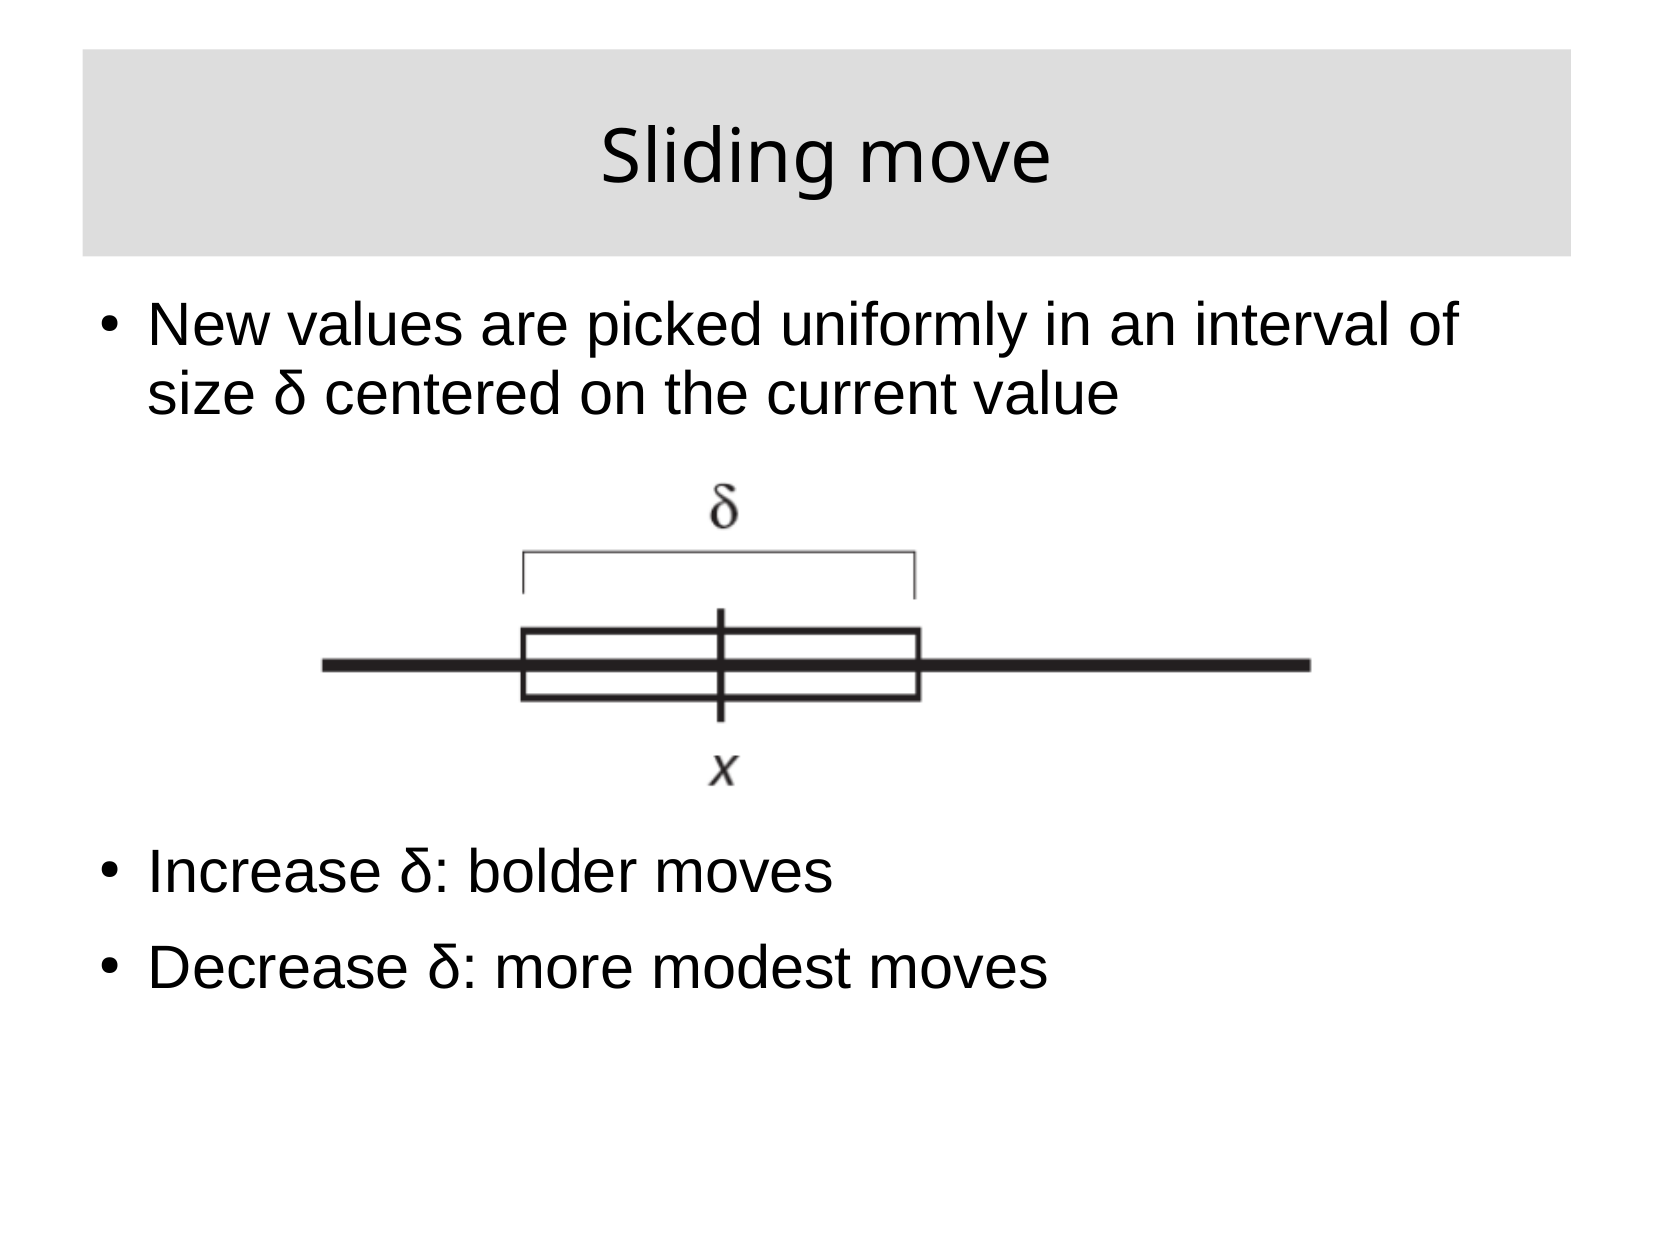

# Sliding move
New values are picked uniformly in an interval of size δ centered on the current value
Increase δ: bolder moves
Decrease δ: more modest moves